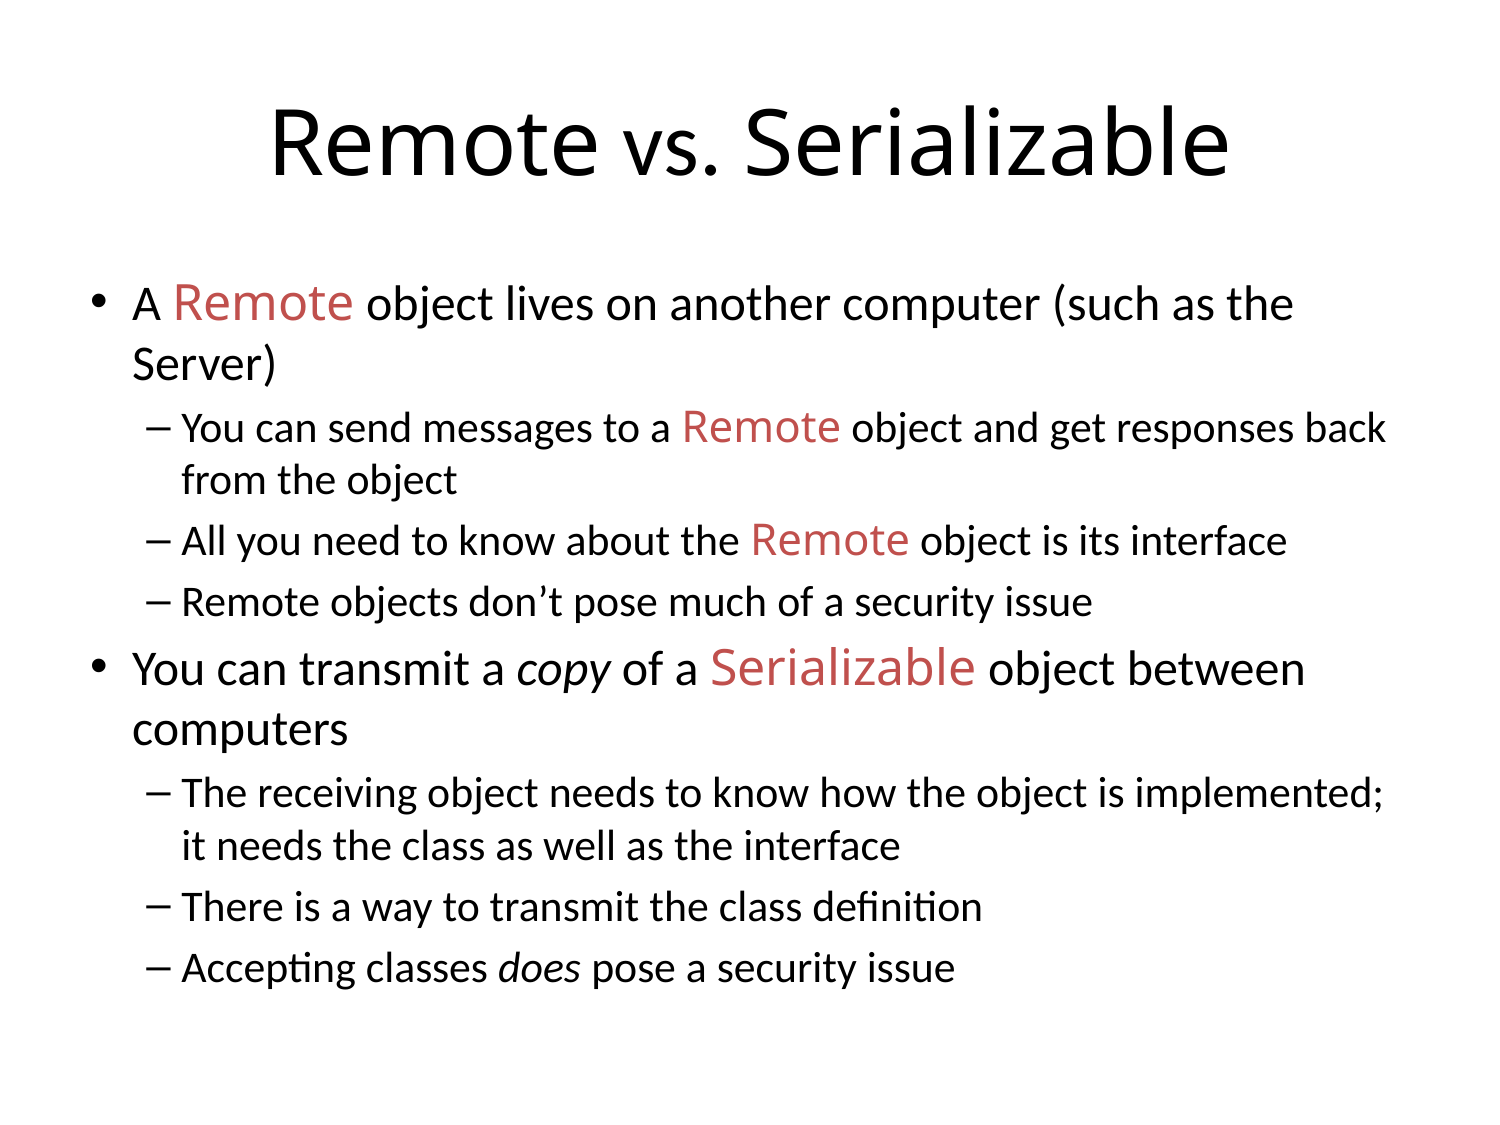

# Remote vs. Serializable
A Remote object lives on another computer (such as the Server)
You can send messages to a Remote object and get responses back from the object
All you need to know about the Remote object is its interface
Remote objects don’t pose much of a security issue
You can transmit a copy of a Serializable object between computers
The receiving object needs to know how the object is implemented; it needs the class as well as the interface
There is a way to transmit the class definition
Accepting classes does pose a security issue